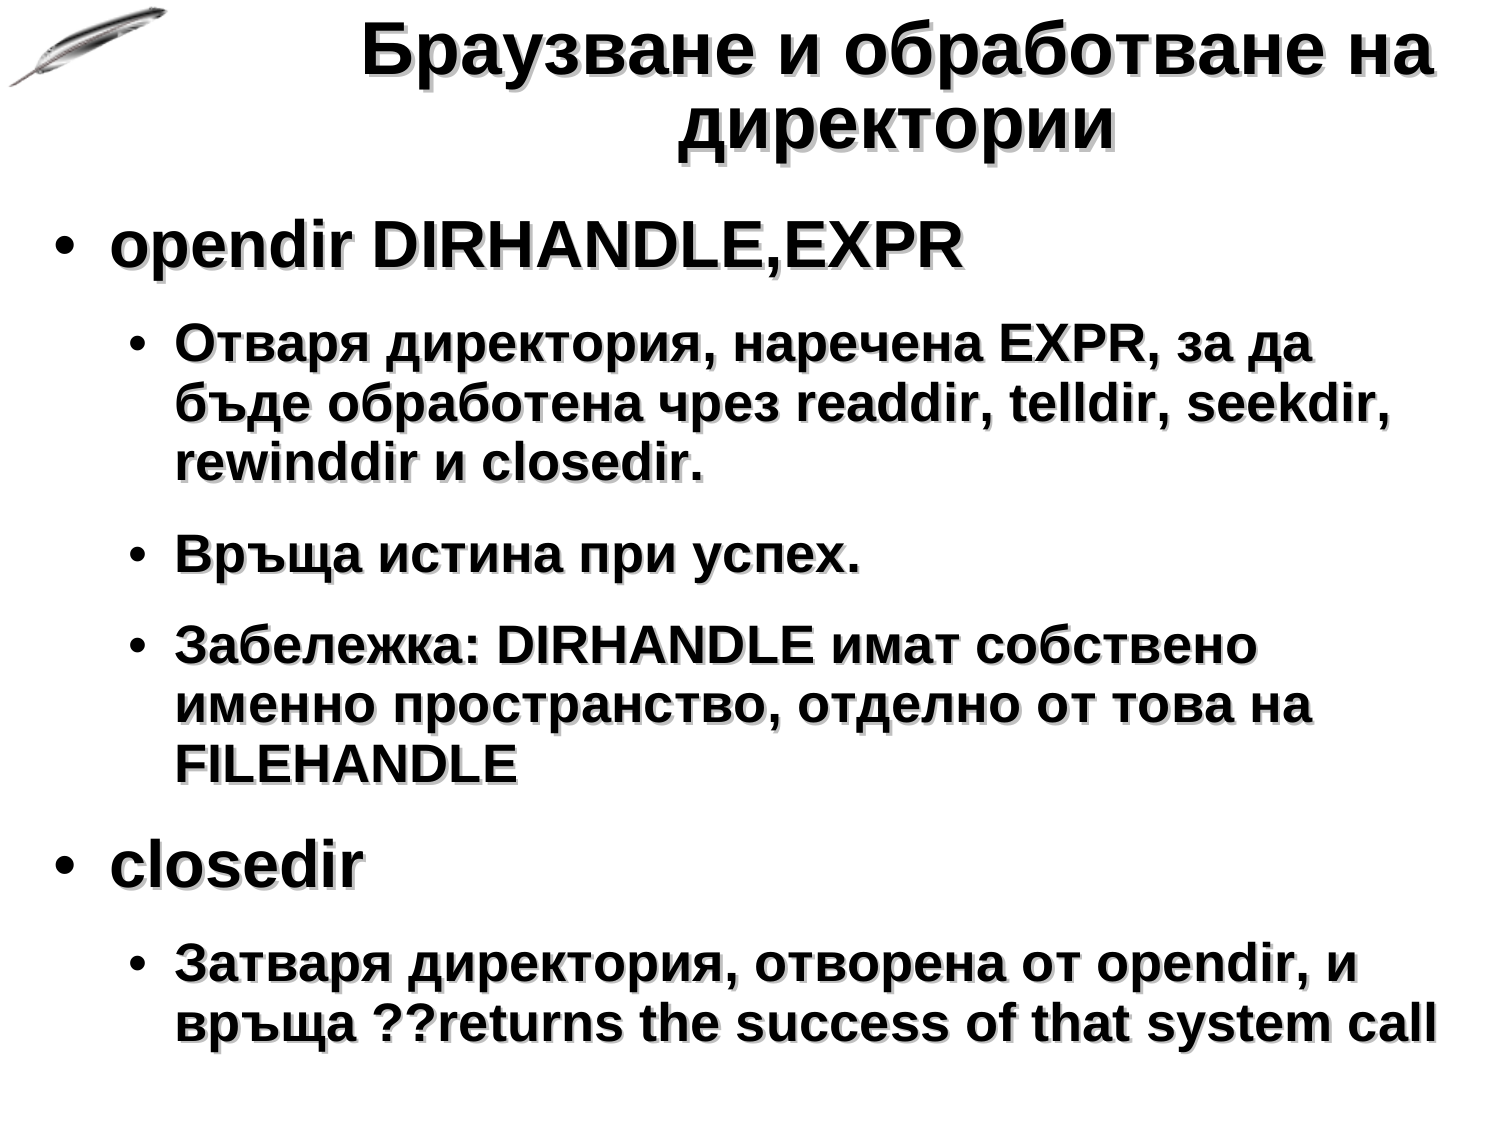

# Браузване и обработване на директории
opendir DIRHANDLE,EXPR
Отваря директория, наречена EXPR, за да бъде обработена чрез readdir, telldir, seekdir, rewinddir и closedir.
Връща истина при успех.
Забележка: DIRHANDLE имат собствено именно пространство, отделно от това на FILEHANDLE
closedir
Затваря директория, отворена от opendir, и връща ??returns the success of that system call